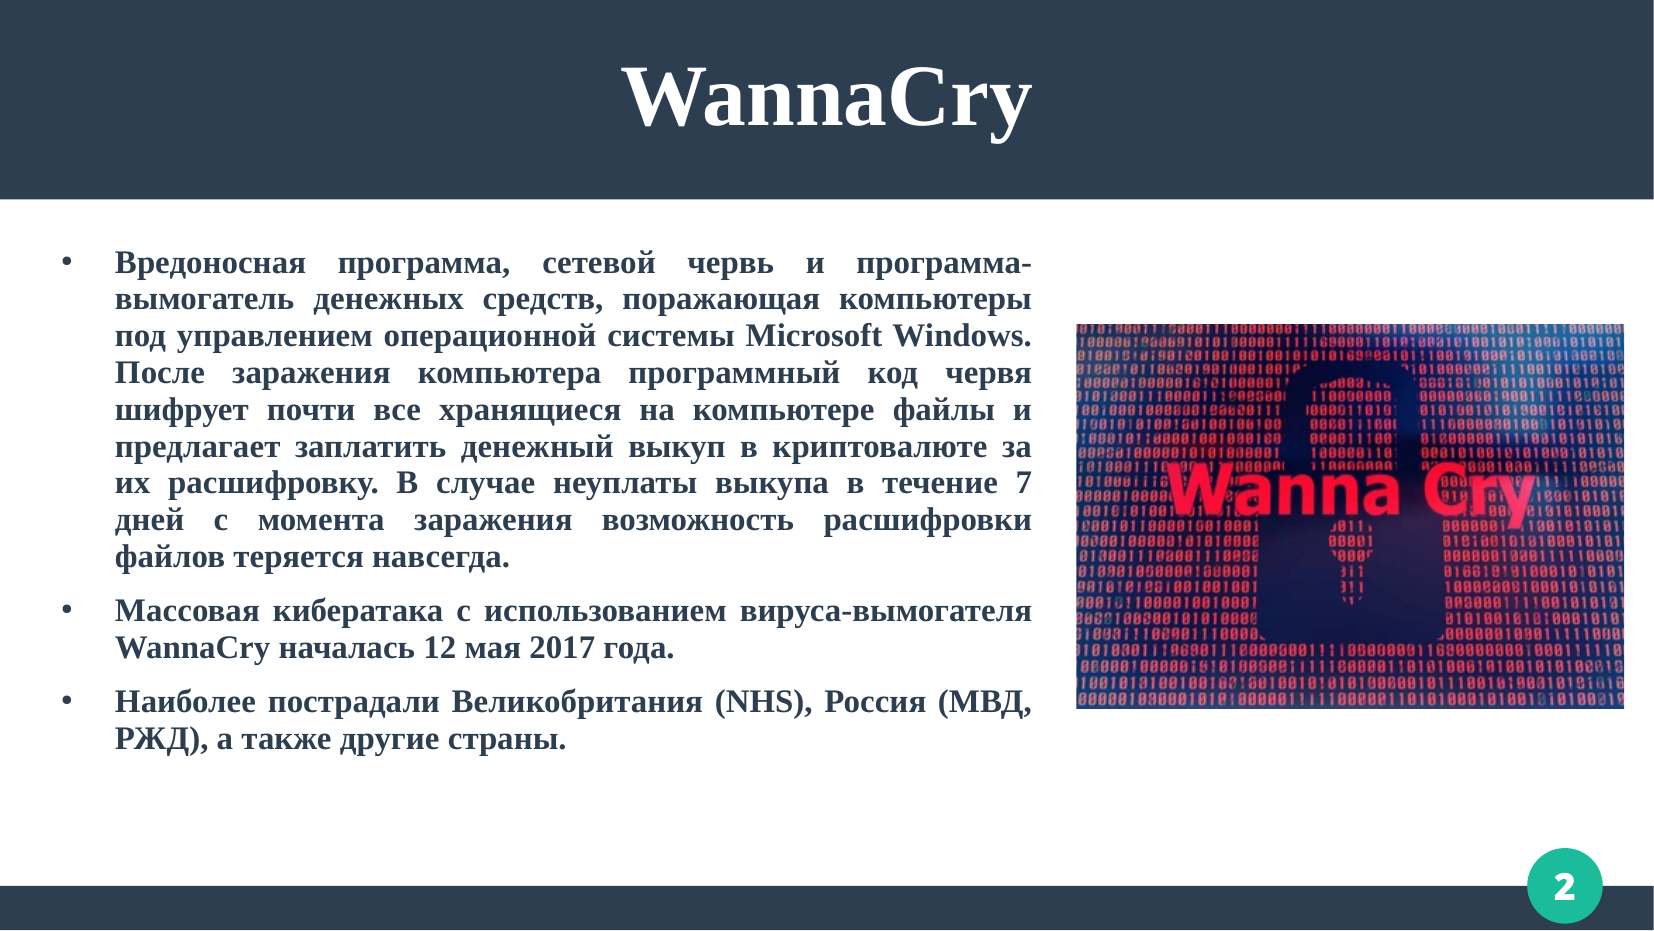

# WannaCry
Вредоносная программа, сетевой червь и программа-вымогатель денежных средств, поражающая компьютеры под управлением операционной системы Microsoft Windows. После заражения компьютера программный код червя шифрует почти все хранящиеся на компьютере файлы и предлагает заплатить денежный выкуп в криптовалюте за их расшифровку. В случае неуплаты выкупа в течение 7 дней с момента заражения возможность расшифровки файлов теряется навсегда.
Массовая кибератака с использованием вируса-вымогателя WannaCry началась 12 мая 2017 года.
Наиболее пострадали Великобритания (NHS), Россия (МВД, РЖД), а также другие страны.